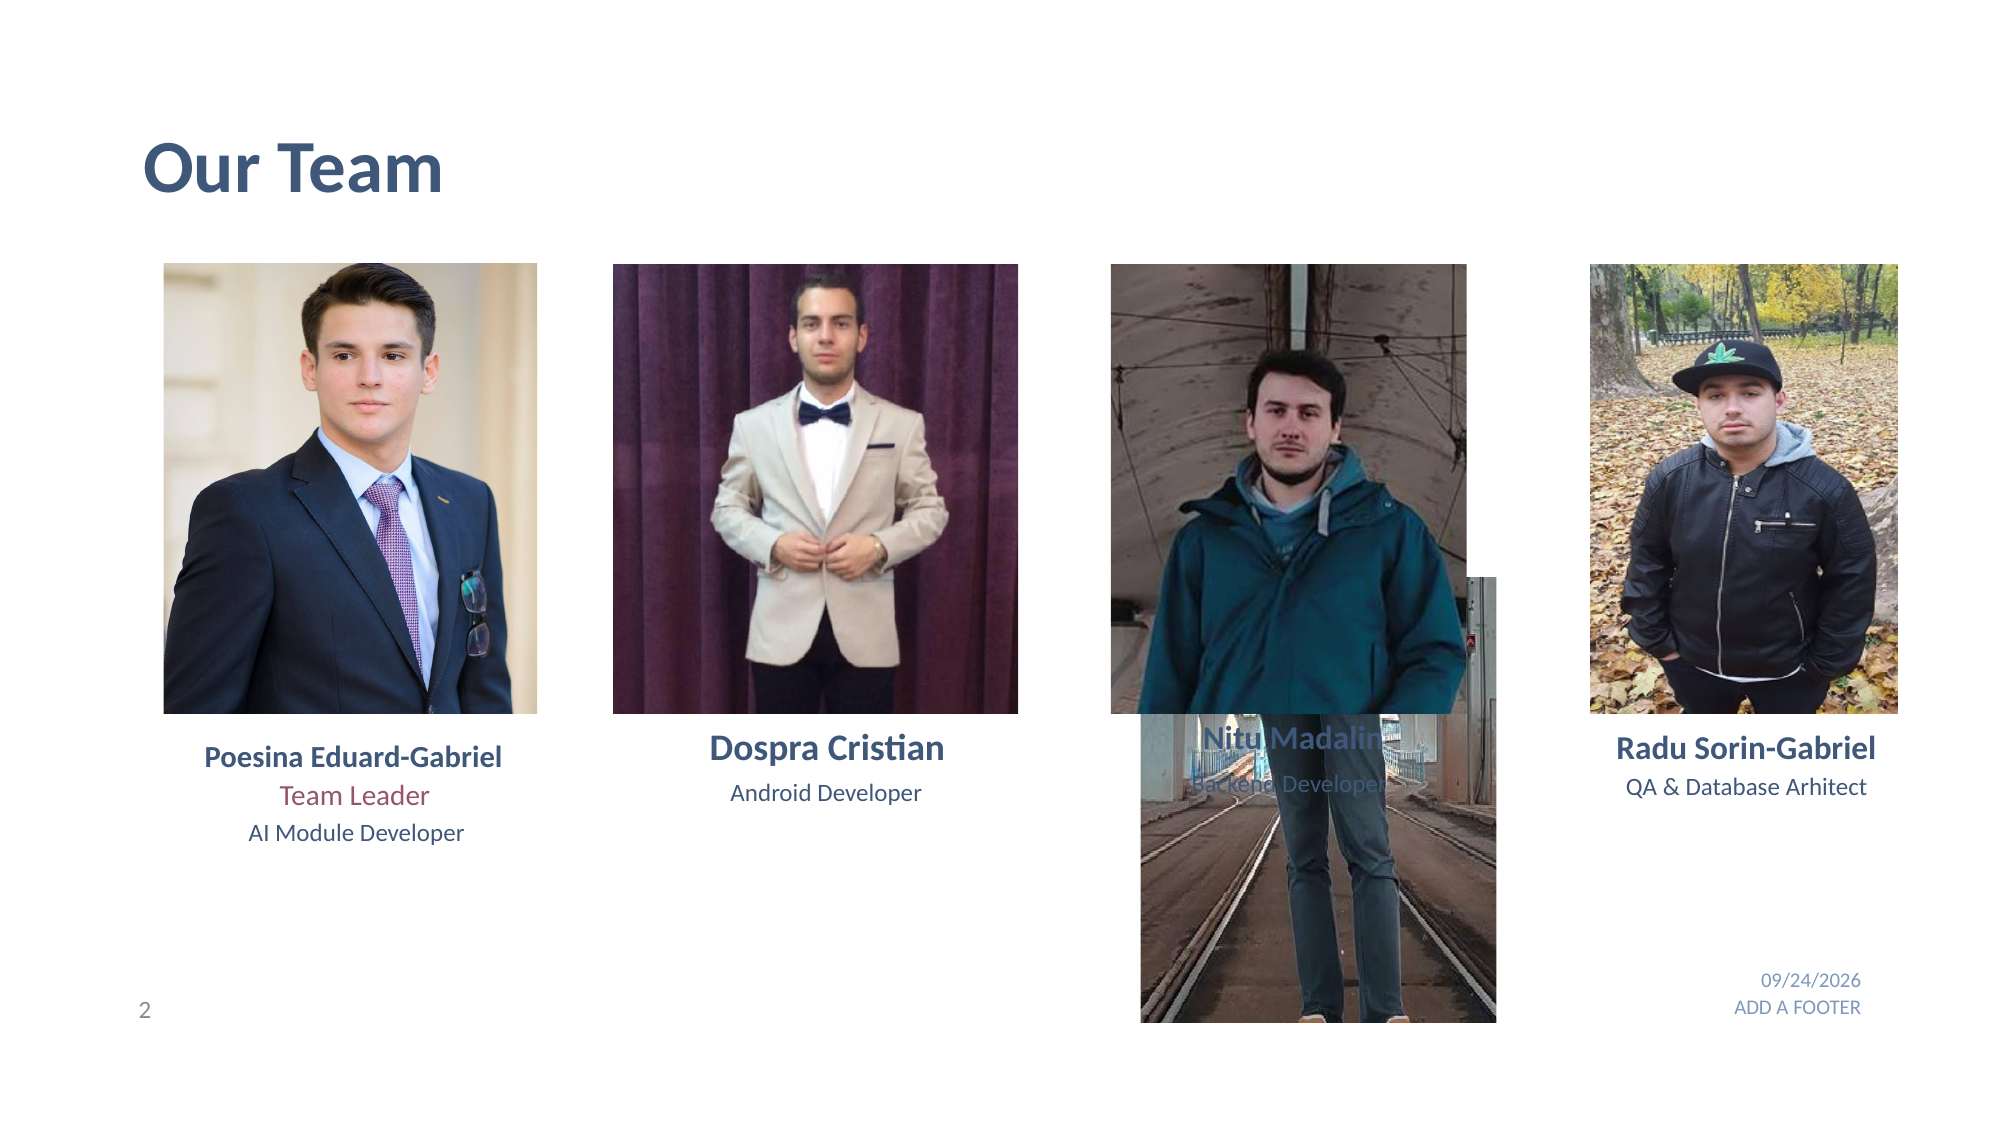

# Our Team
Nitu Madalin
Radu Sorin-Gabriel
Dospra Cristian
Poesina Eduard-Gabriel
Backend Developer
QA & Database Arhitect
Android Developer
Team Leader
AI Module Developer
ADD A FOOTER